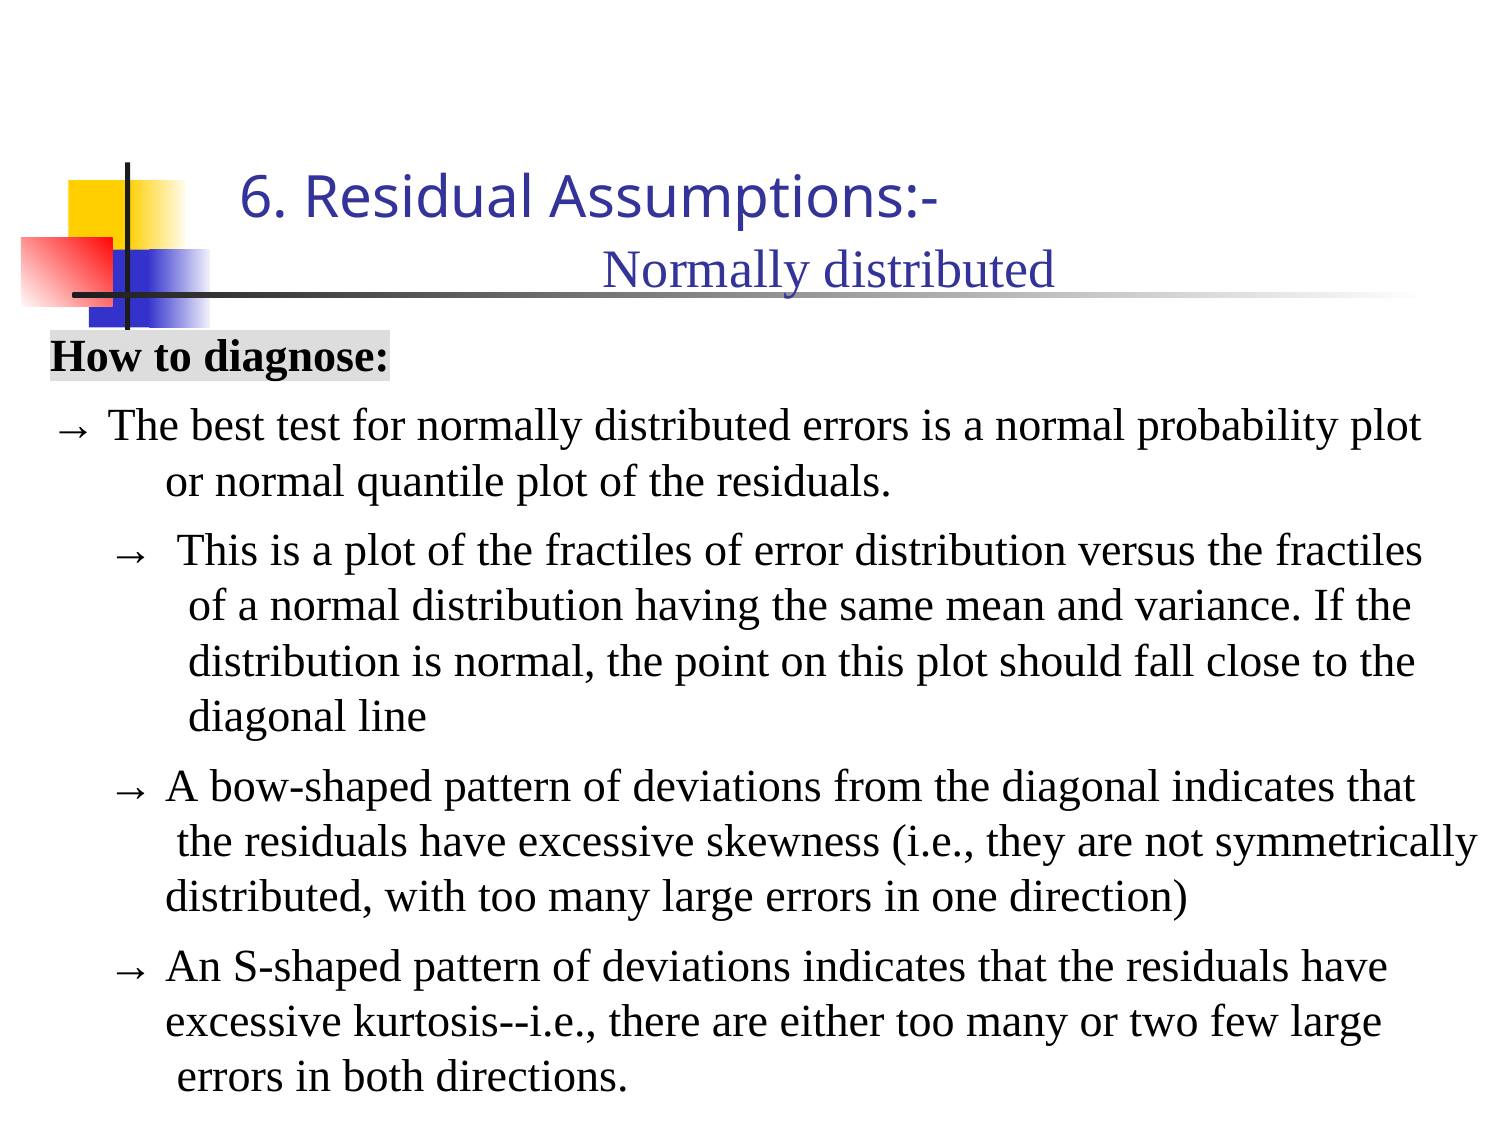

# 6. Residual Assumptions:- Normally distributed
How to diagnose:
→ The best test for normally distributed errors is a normal probability plot or normal quantile plot of the residuals.
 → This is a plot of the fractiles of error distribution versus the fractiles of a normal distribution having the same mean and variance. If the distribution is normal, the point on this plot should fall close to the diagonal line
 → A bow-shaped pattern of deviations from the diagonal indicates that the residuals have excessive skewness (i.e., they are not symmetrically distributed, with too many large errors in one direction)
 → An S-shaped pattern of deviations indicates that the residuals have excessive kurtosis--i.e., there are either too many or two few large errors in both directions.